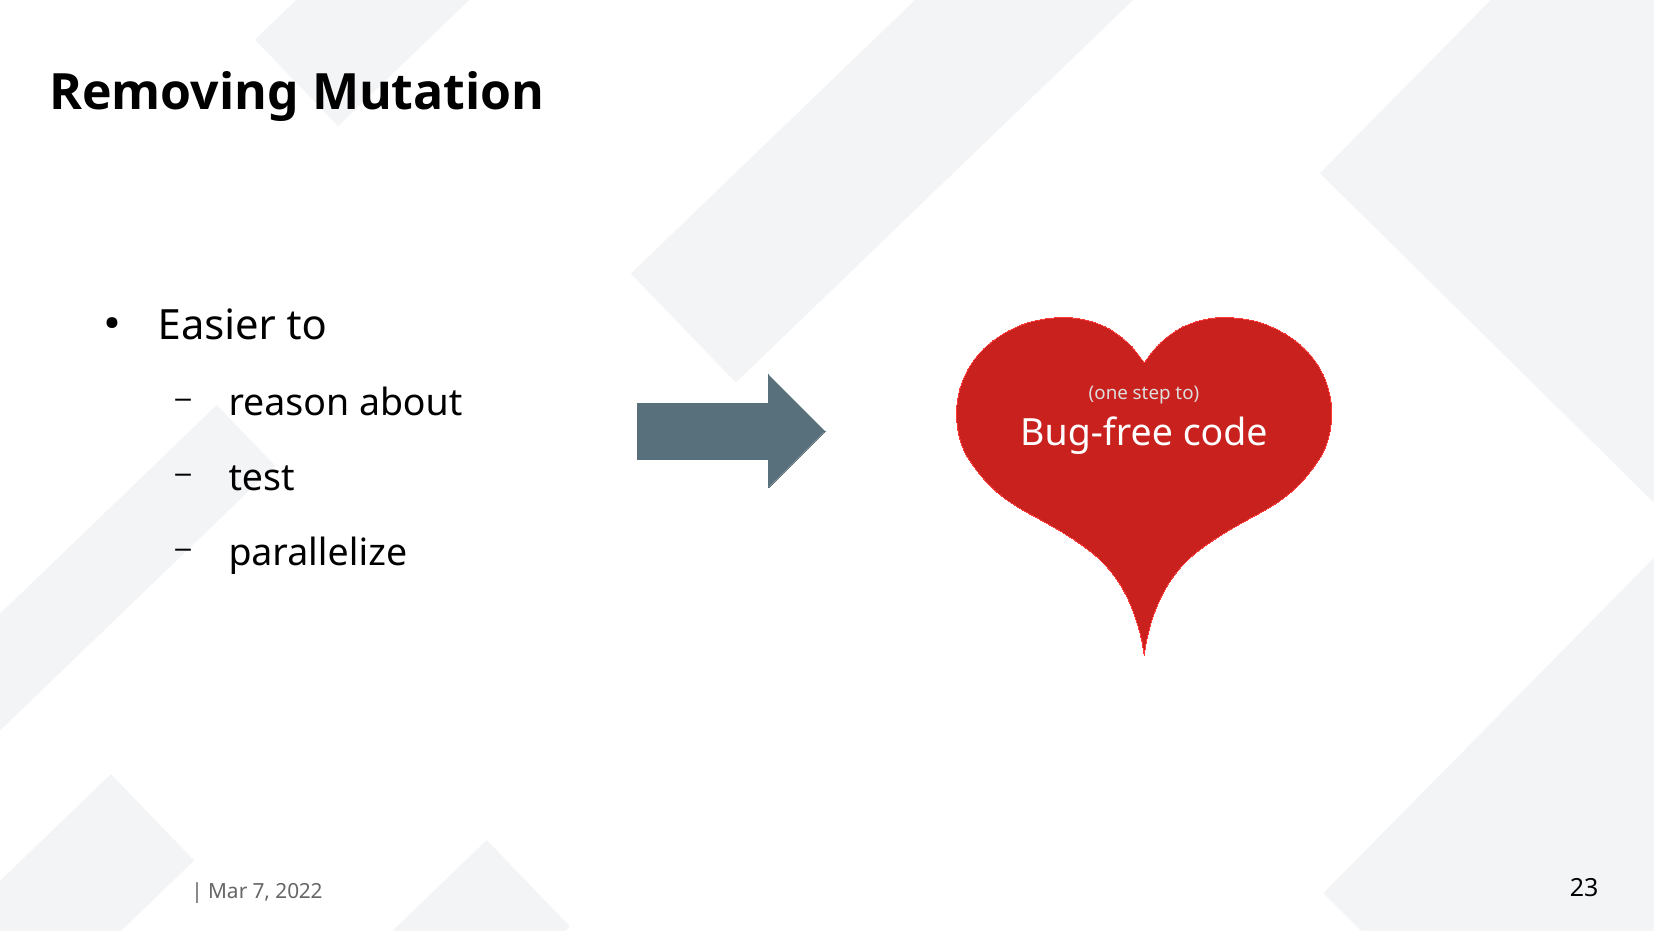

# Removing Mutation
Easier to
reason about
test
parallelize
(one step to)
Bug-free code